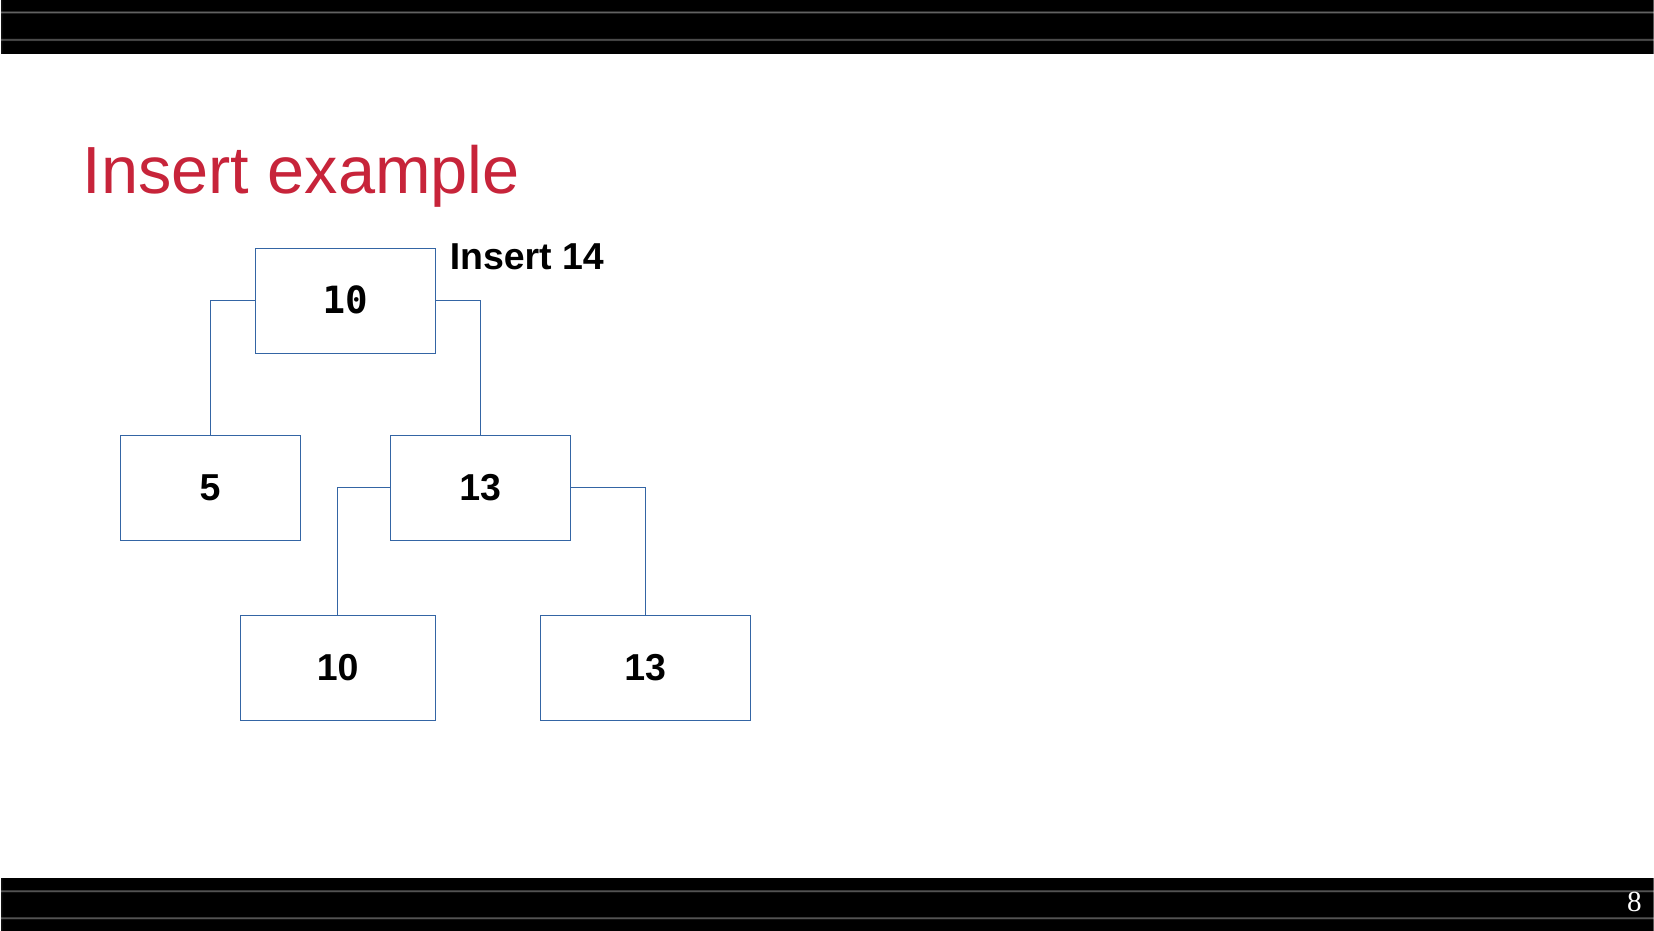

# Insert example
Insert 14
10
5
13
10
13